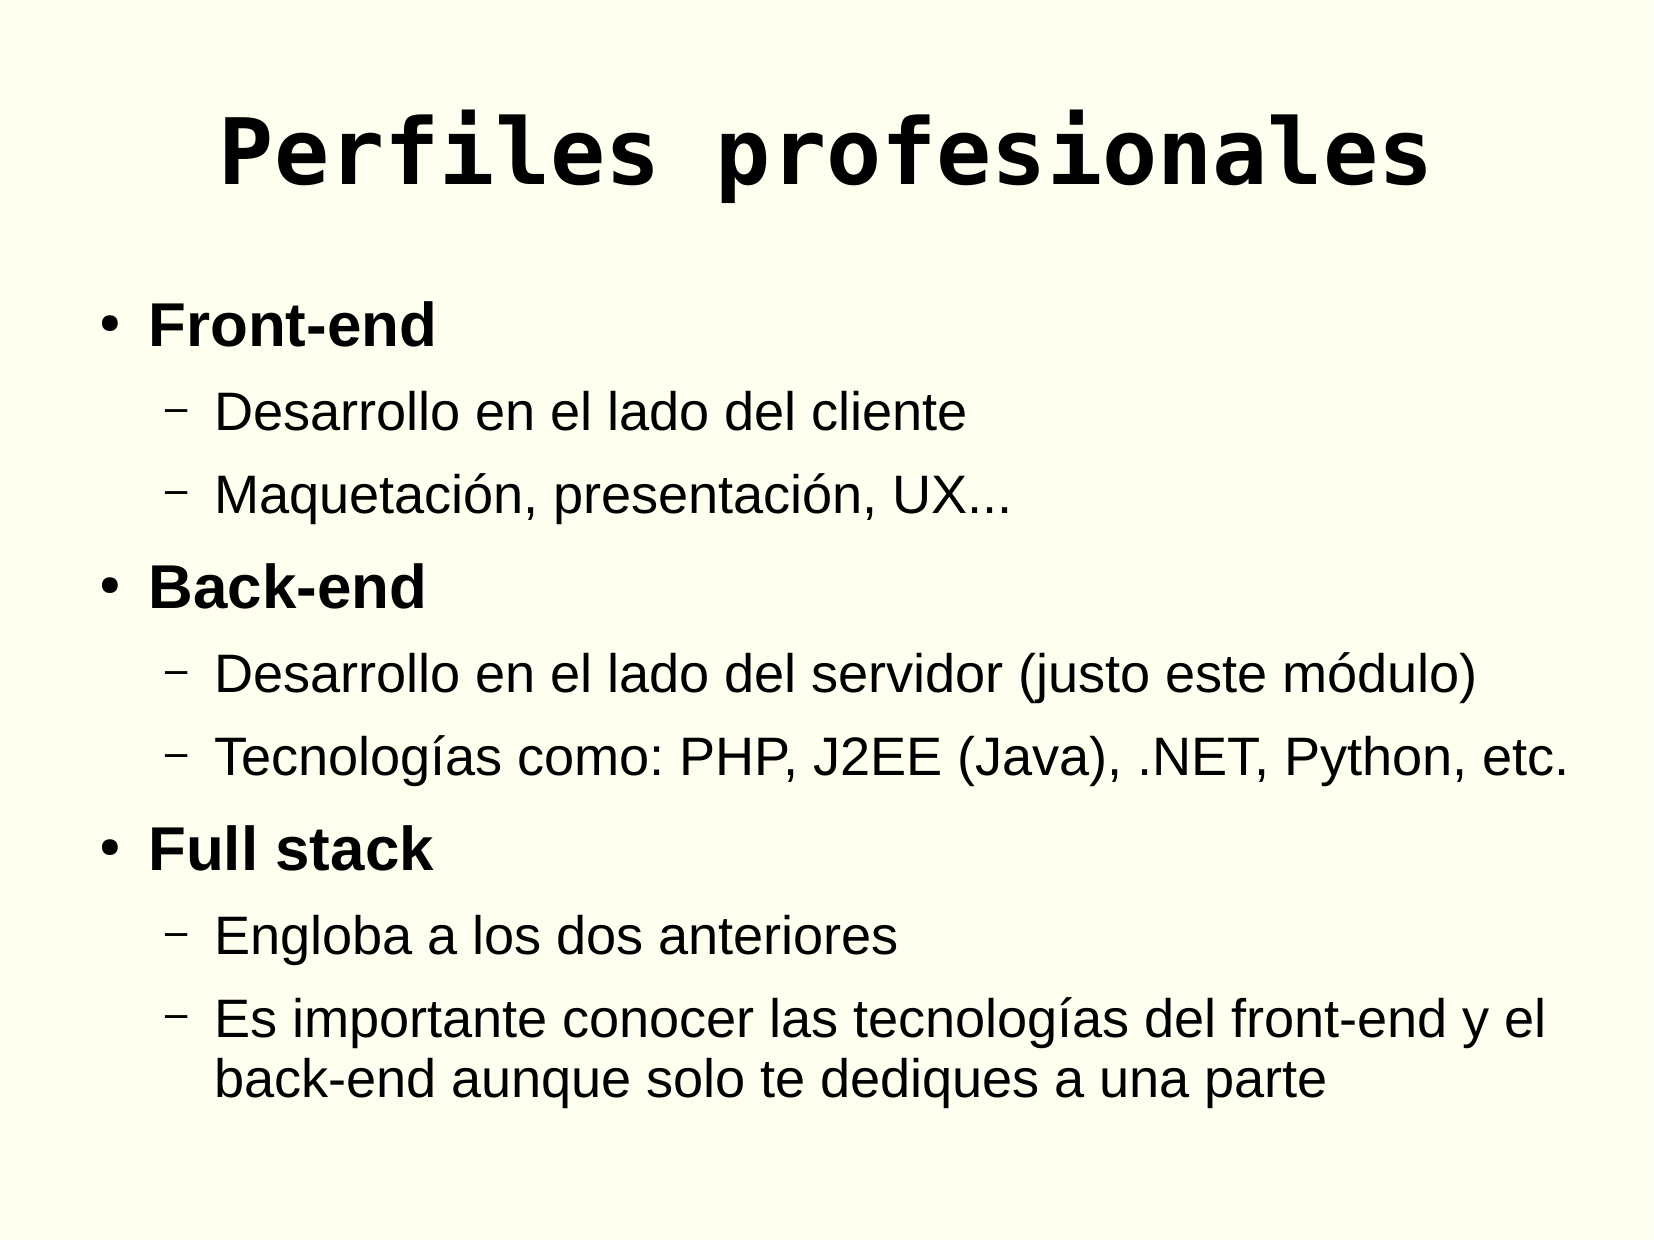

# Perfiles profesionales
Front-end
Desarrollo en el lado del cliente
Maquetación, presentación, UX...
Back-end
Desarrollo en el lado del servidor (justo este módulo)
Tecnologías como: PHP, J2EE (Java), .NET, Python, etc.
Full stack
Engloba a los dos anteriores
Es importante conocer las tecnologías del front-end y el back-end aunque solo te dediques a una parte